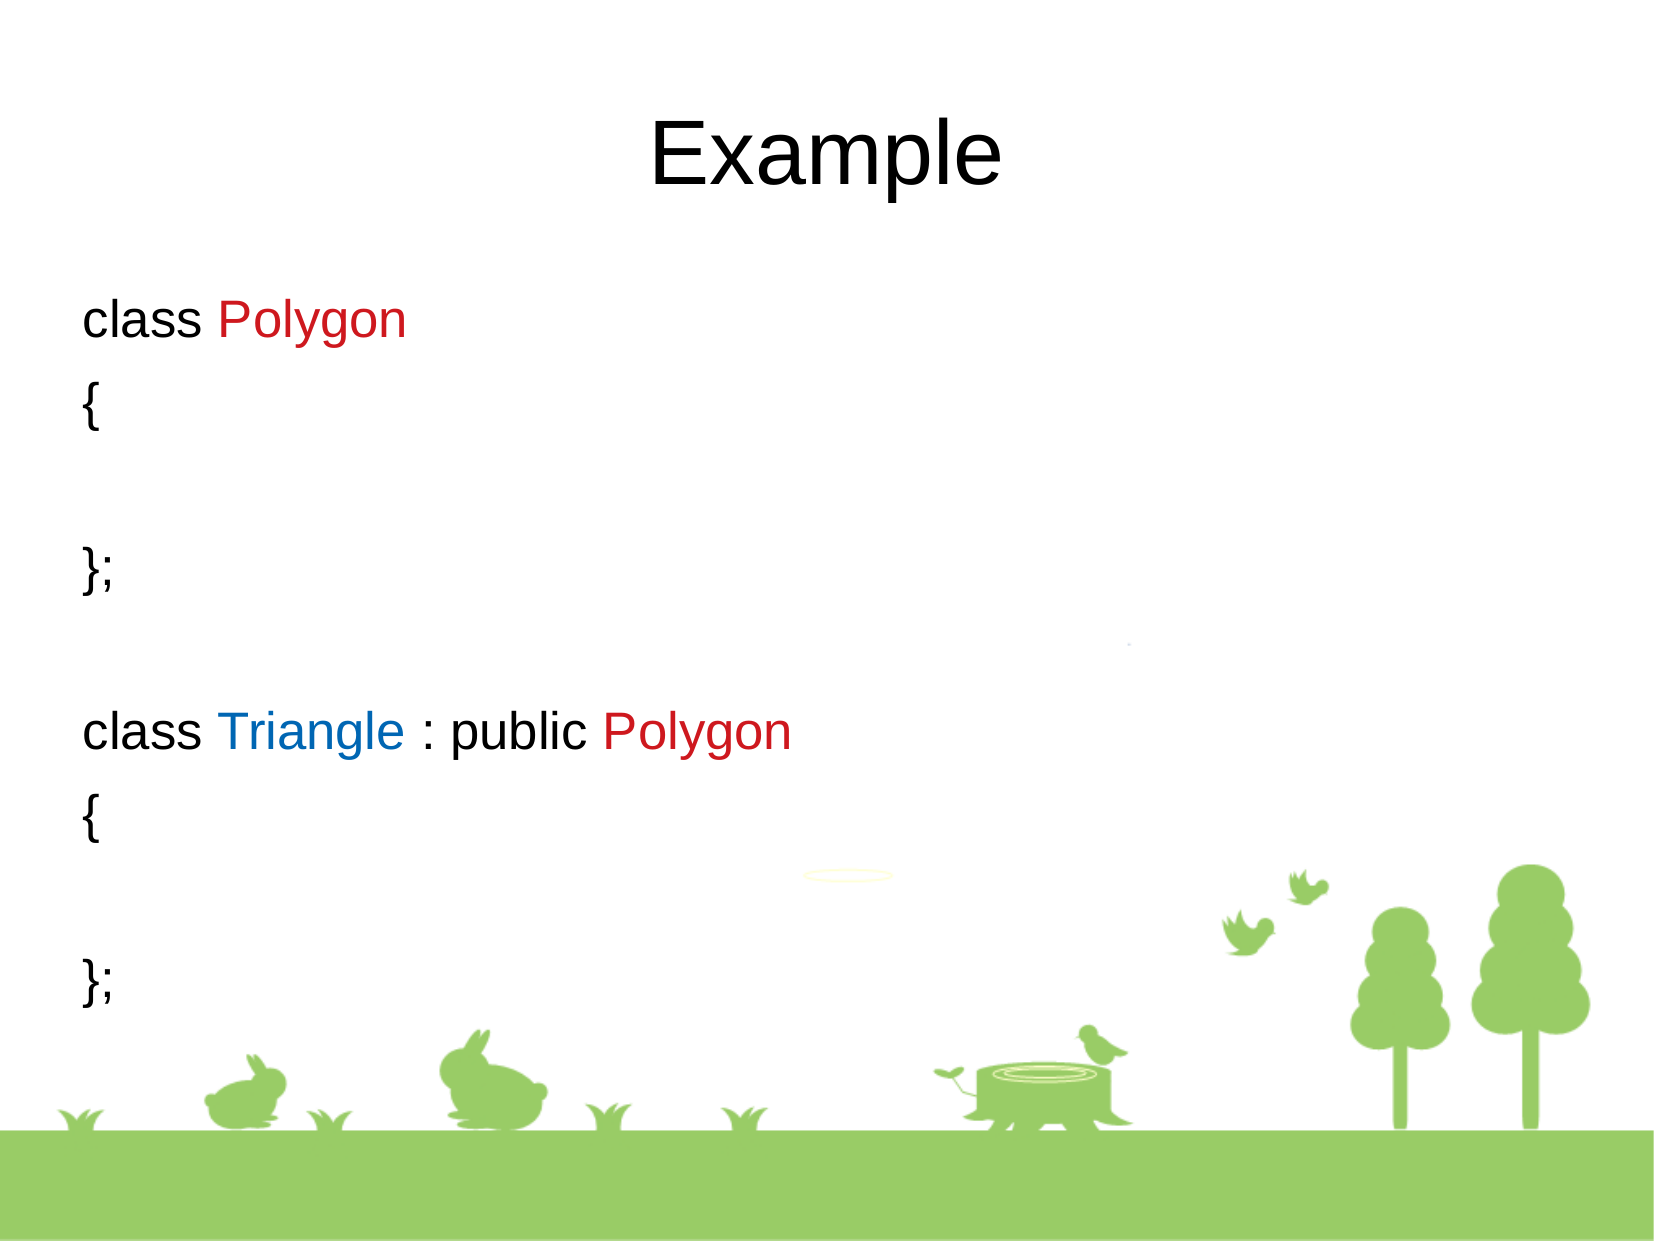

# Example
class Polygon
{
};
class Triangle : public Polygon
{
};